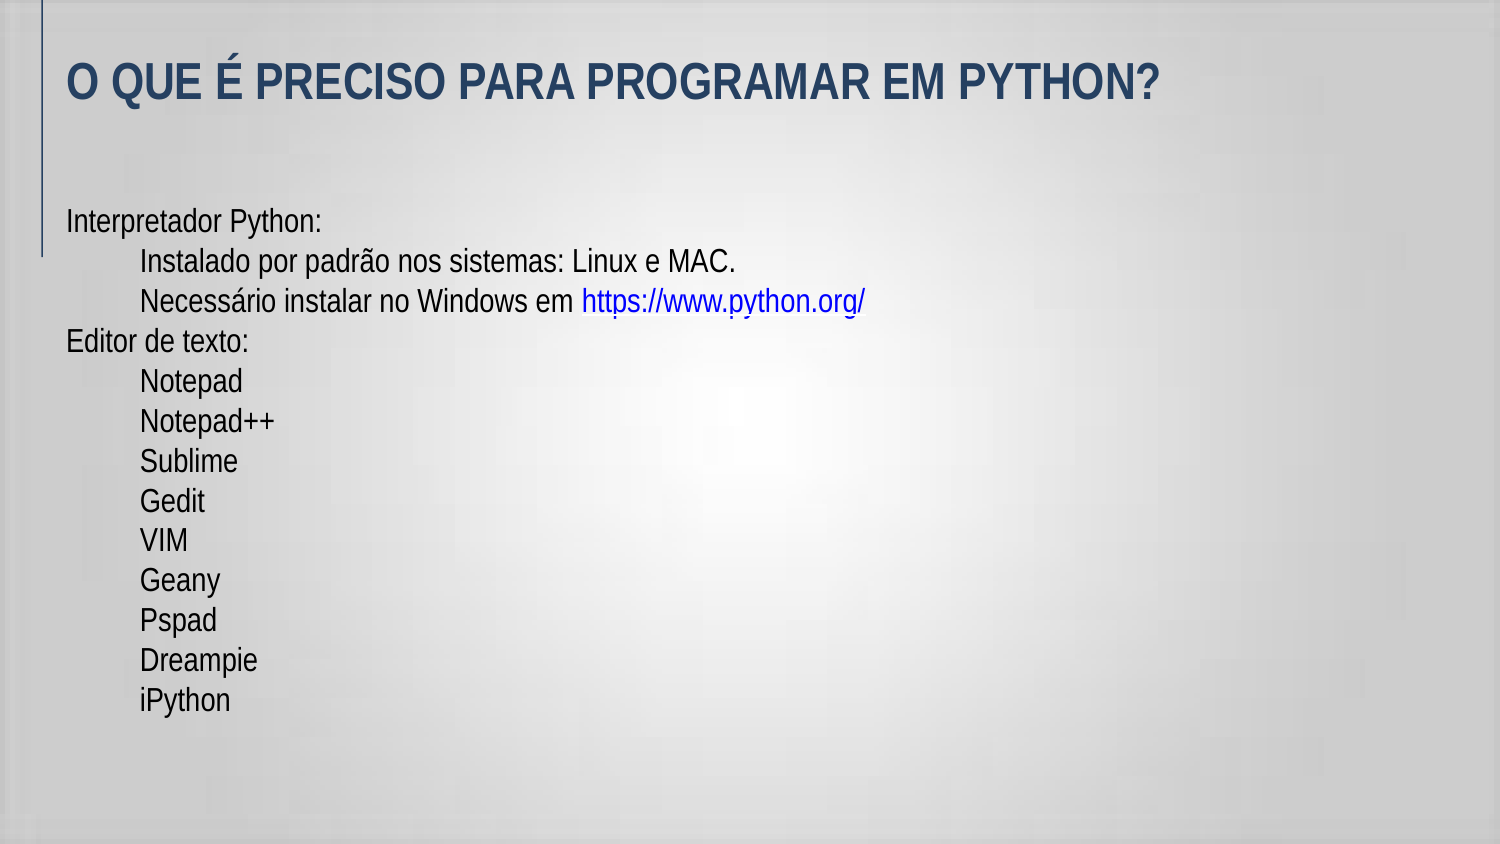

O que é preciso para programar em python?
Interpretador Python:
	Instalado por padrão nos sistemas: Linux e MAC.
	Necessário instalar no Windows em https://www.python.org/
Editor de texto:
	Notepad
	Notepad++
	Sublime
	Gedit
	VIM
	Geany
	Pspad
	Dreampie
	iPython